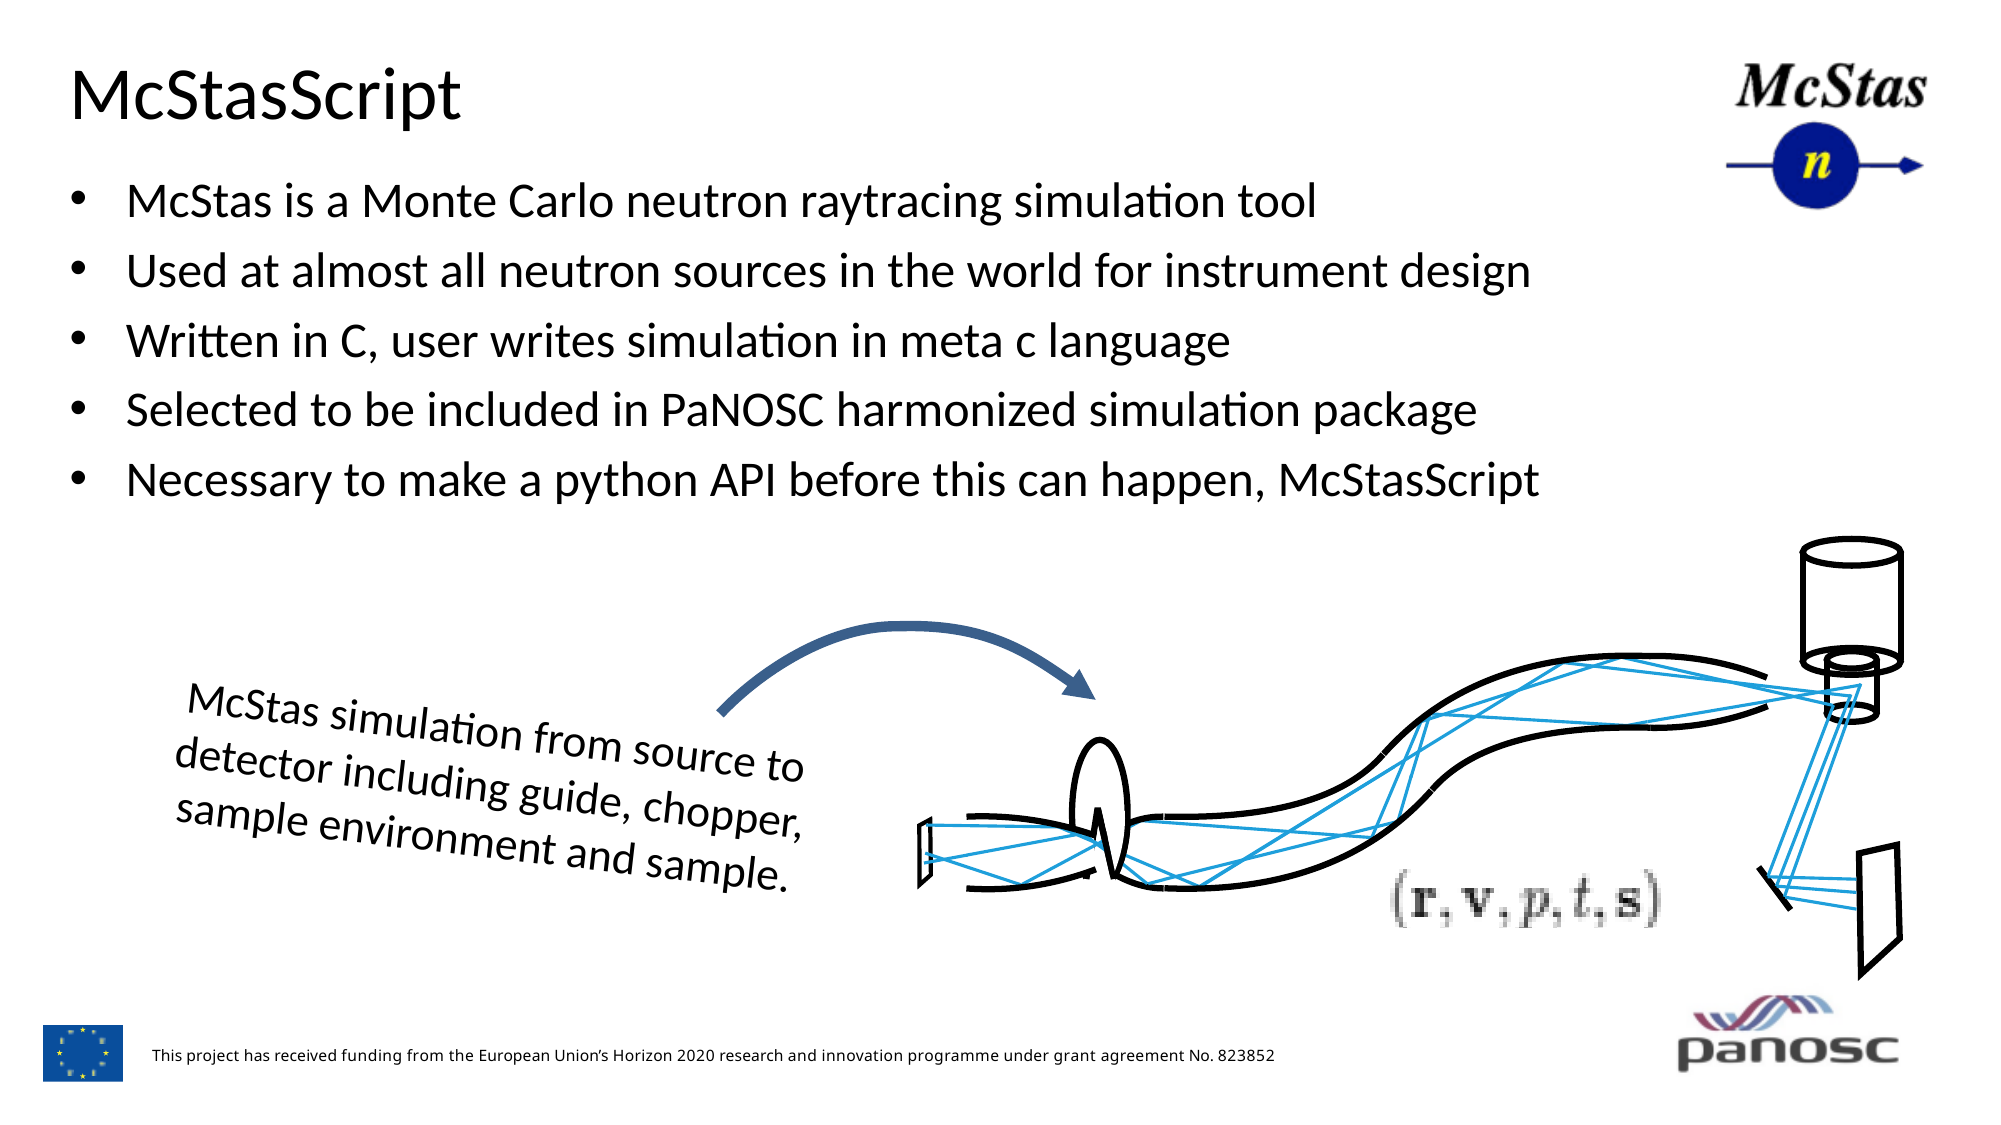

McStasScript
McStas is a Monte Carlo neutron raytracing simulation tool
Used at almost all neutron sources in the world for instrument design
Written in C, user writes simulation in meta c language
Selected to be included in PaNOSC harmonized simulation package
Necessary to make a python API before this can happen, McStasScript
McStas simulation from source to detector including guide, chopper, sample environment and sample.